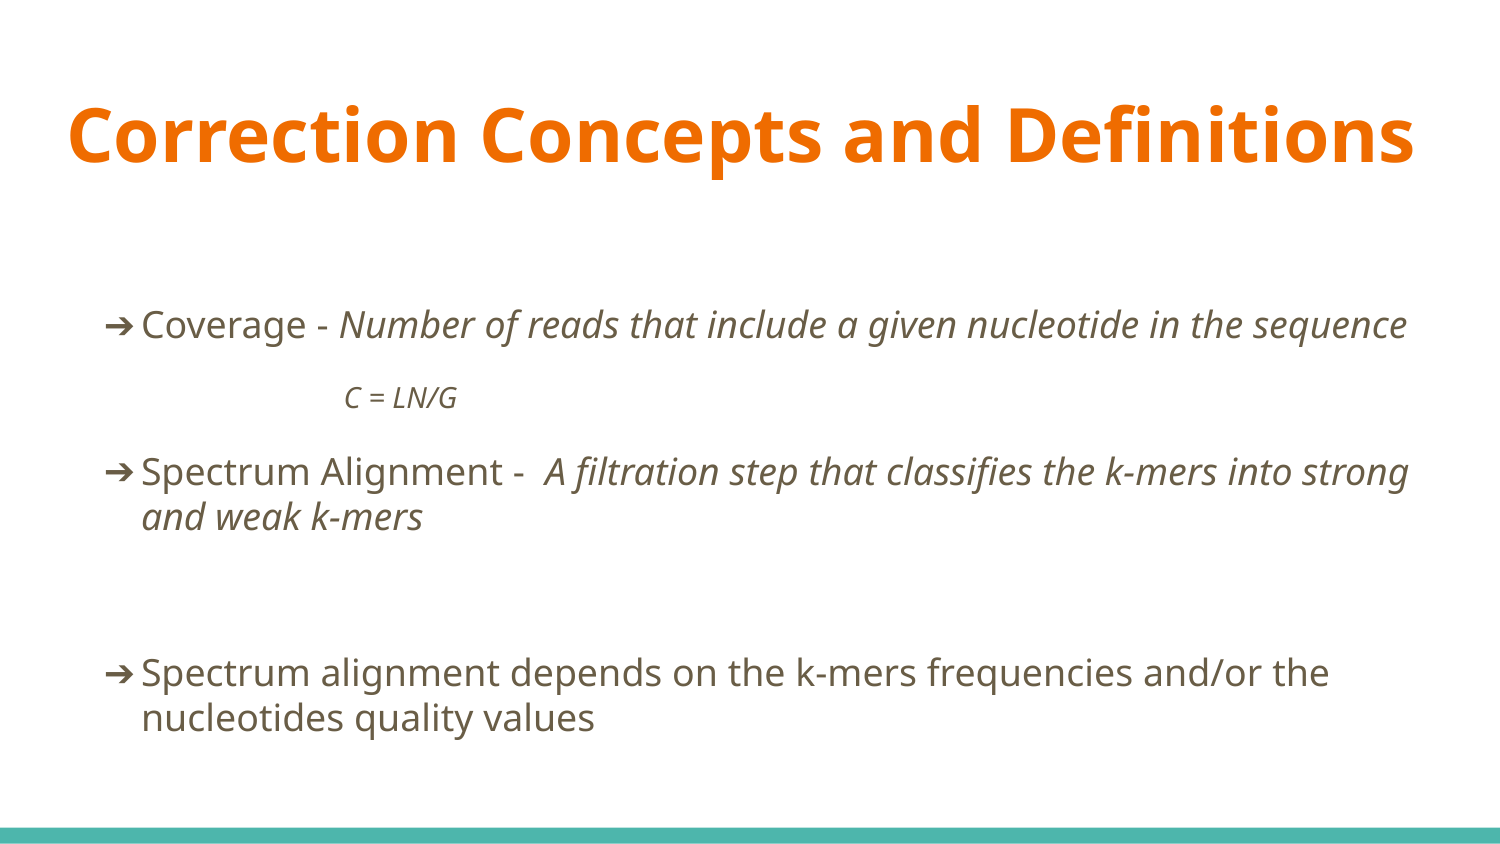

# Correction Concepts and Definitions
Coverage - Number of reads that include a given nucleotide in the sequence
 C = LN/G
Spectrum Alignment - A filtration step that classifies the k-mers into strong and weak k-mers
Spectrum alignment depends on the k-mers frequencies and/or the nucleotides quality values